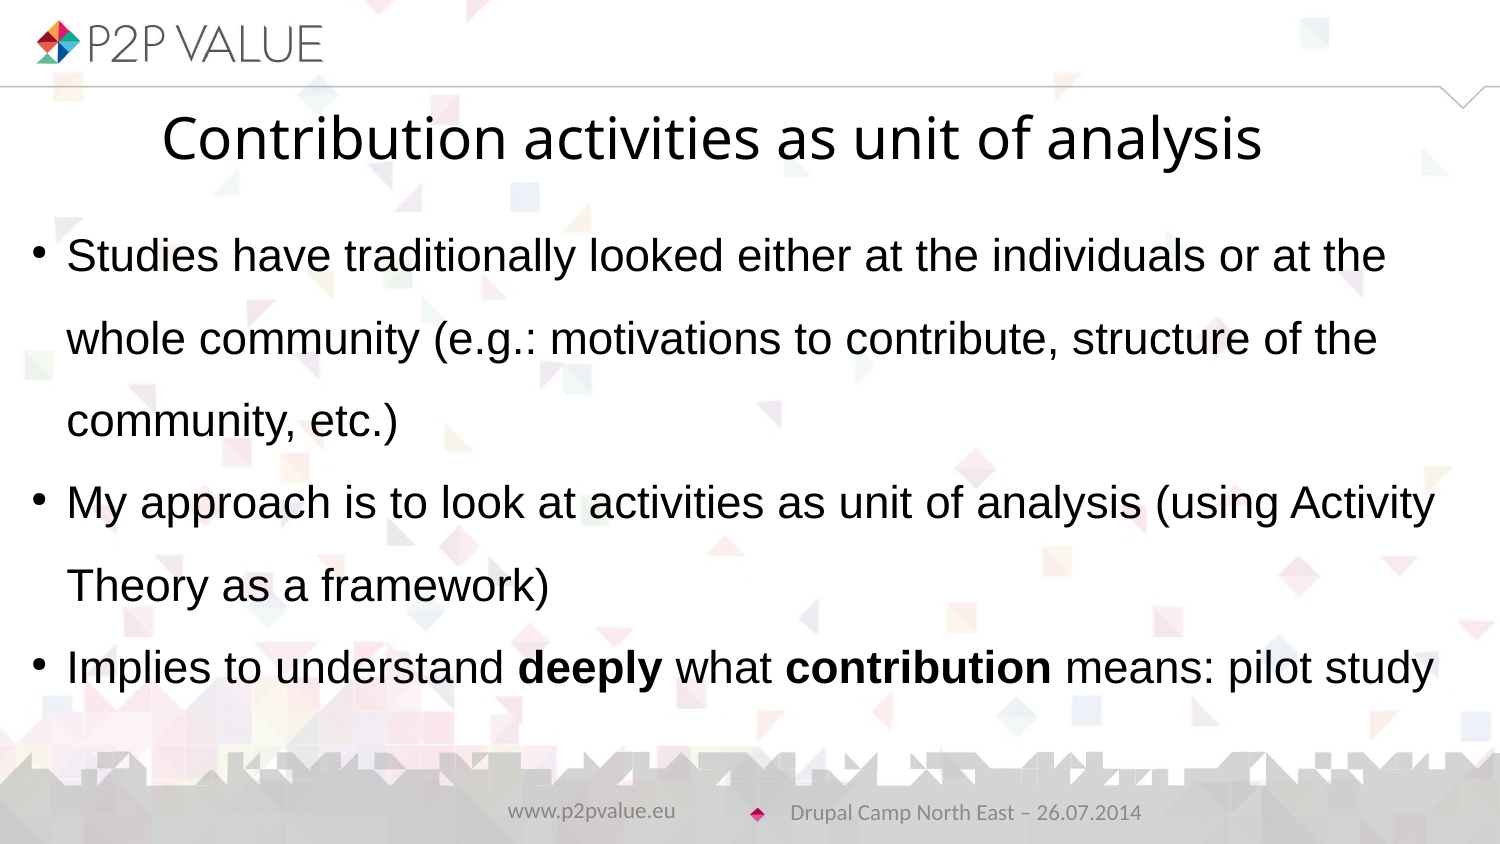

# Contribution activities as unit of analysis
Studies have traditionally looked either at the individuals or at the whole community (e.g.: motivations to contribute, structure of the community, etc.)
My approach is to look at activities as unit of analysis (using Activity Theory as a framework)
Implies to understand deeply what contribution means: pilot study
Drupal Camp North East – 26.07.2014
www.p2pvalue.eu